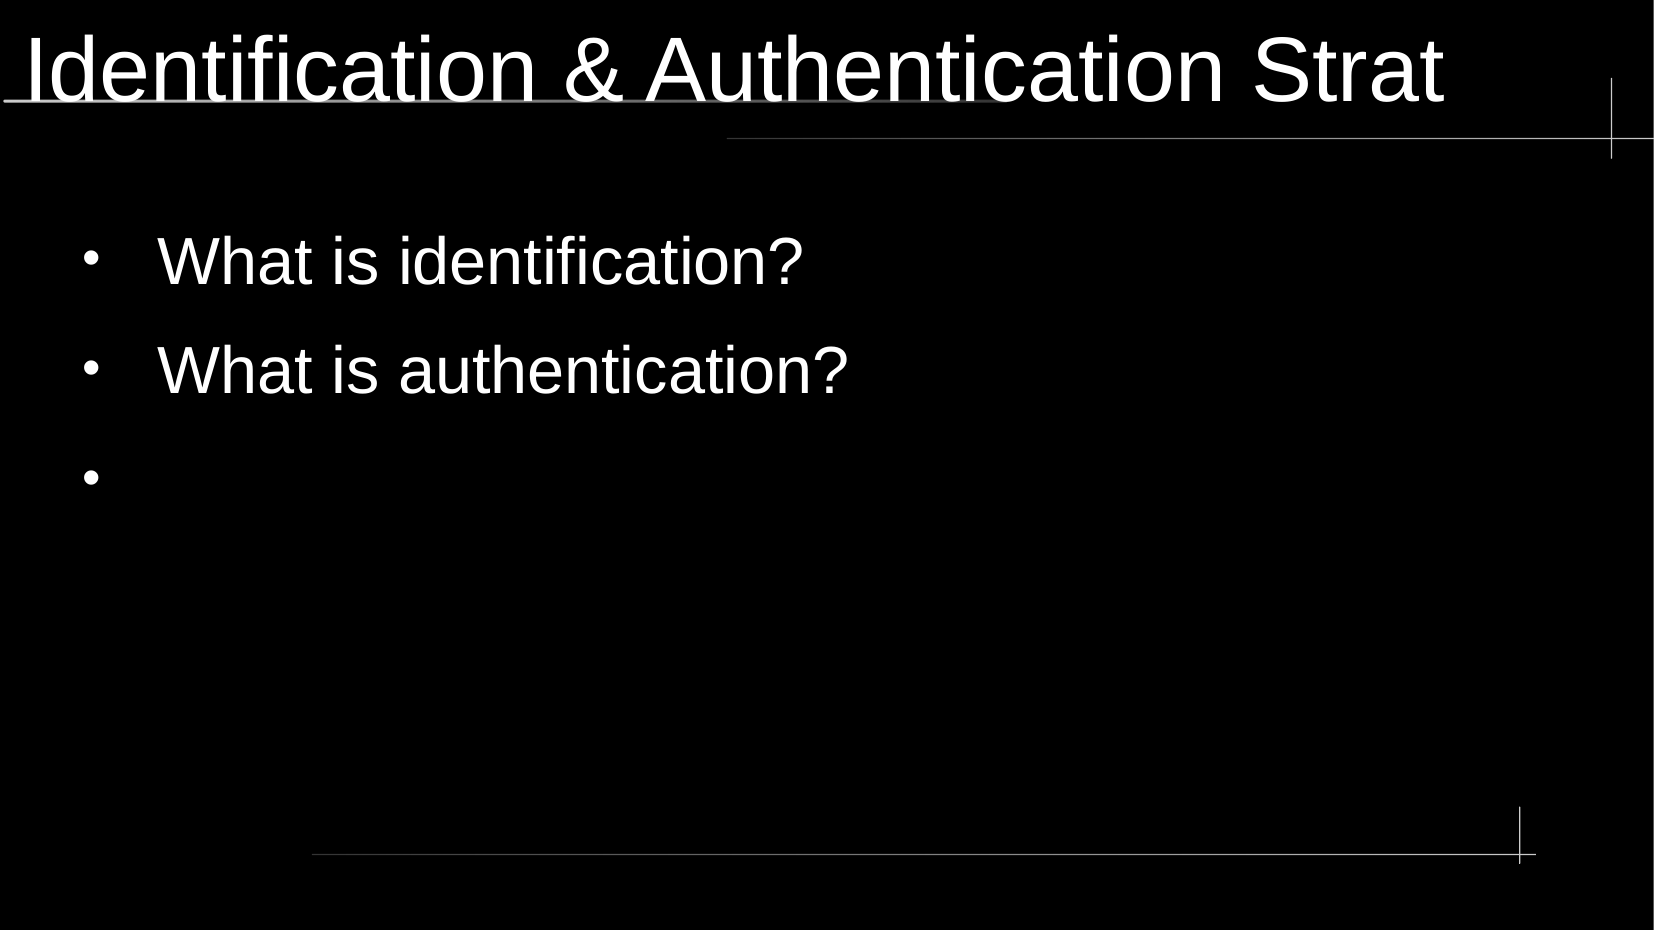

# Identification & Authentication Strat
What is identification?
What is authentication?